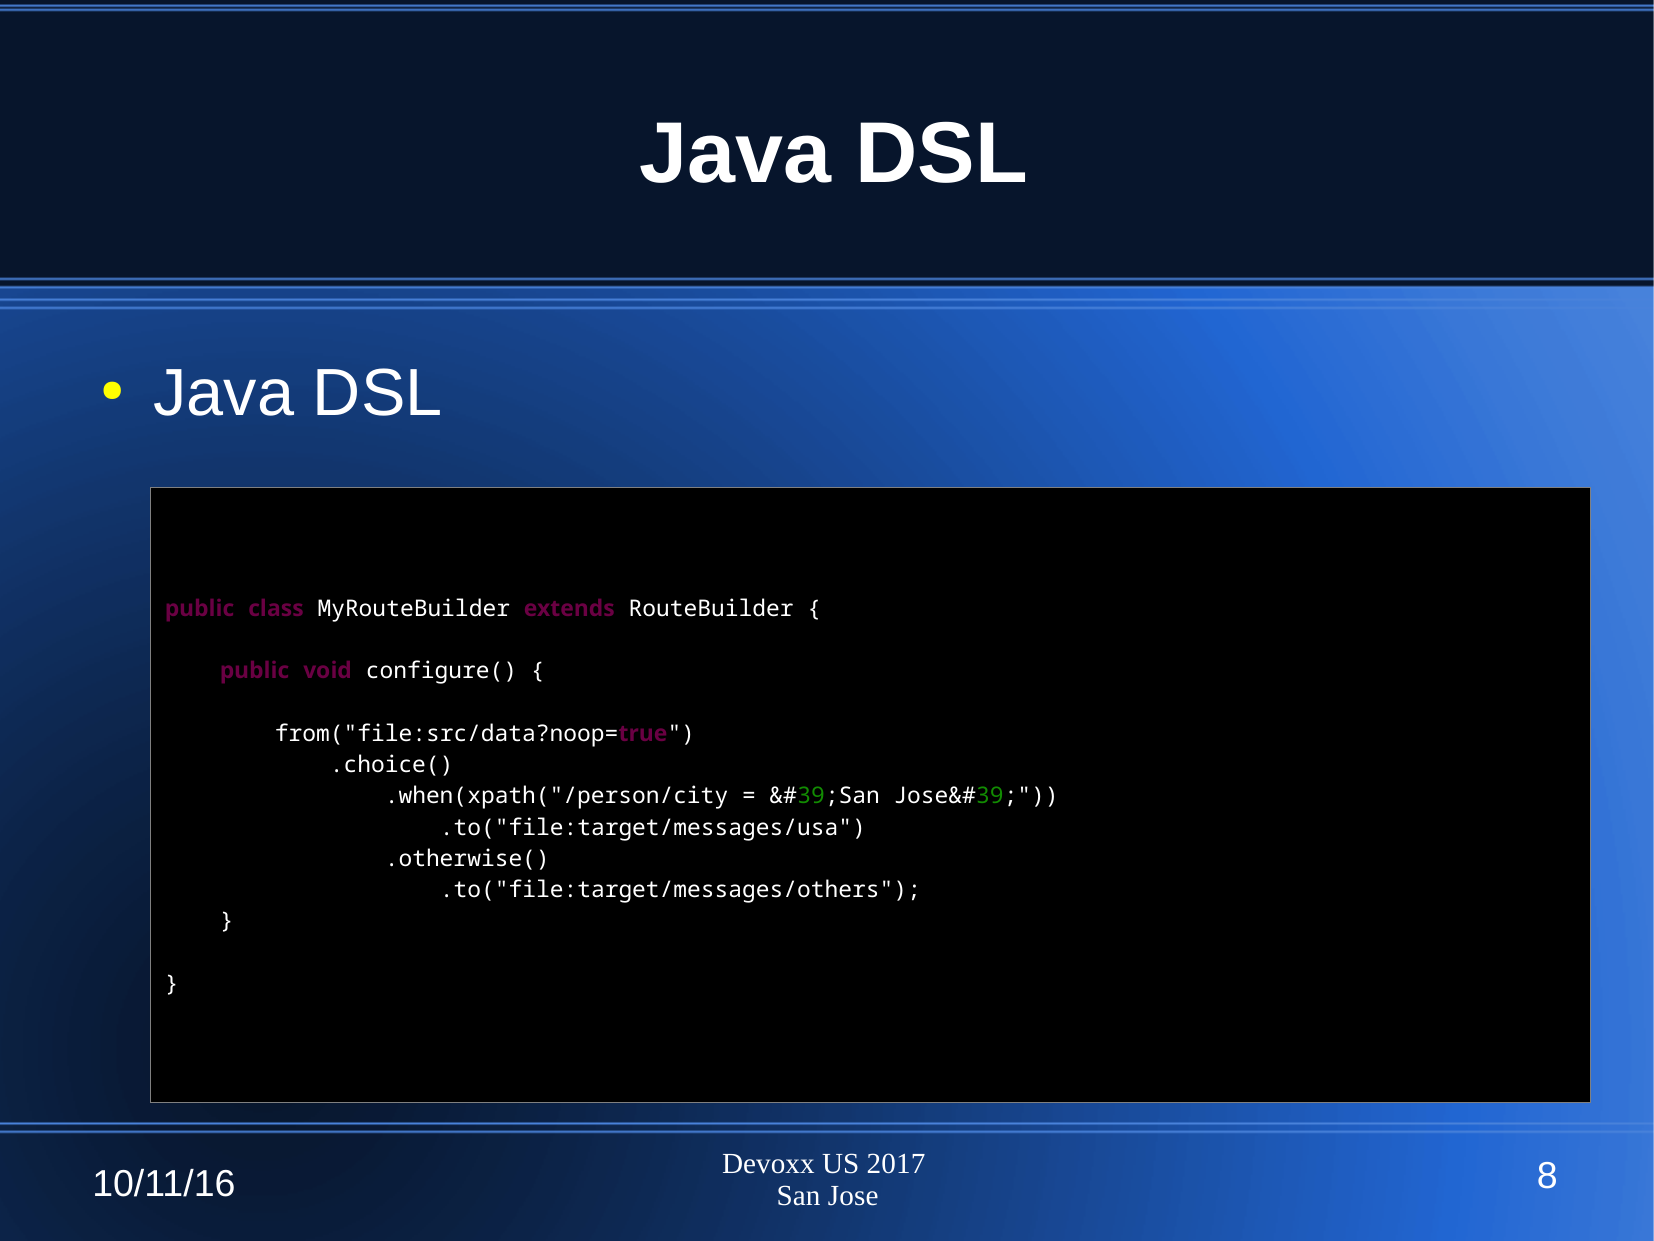

# Java DSL
Java DSL
public class MyRouteBuilder extends RouteBuilder {
    public void configure() {
        from("file:src/data?noop=true")
            .choice()
                .when(xpath("/person/city = &#39;San Jose&#39;"))
                    .to("file:target/messages/usa")
                .otherwise()
                    .to("file:target/messages/others");
    }
}
Devoxx San Jose, US